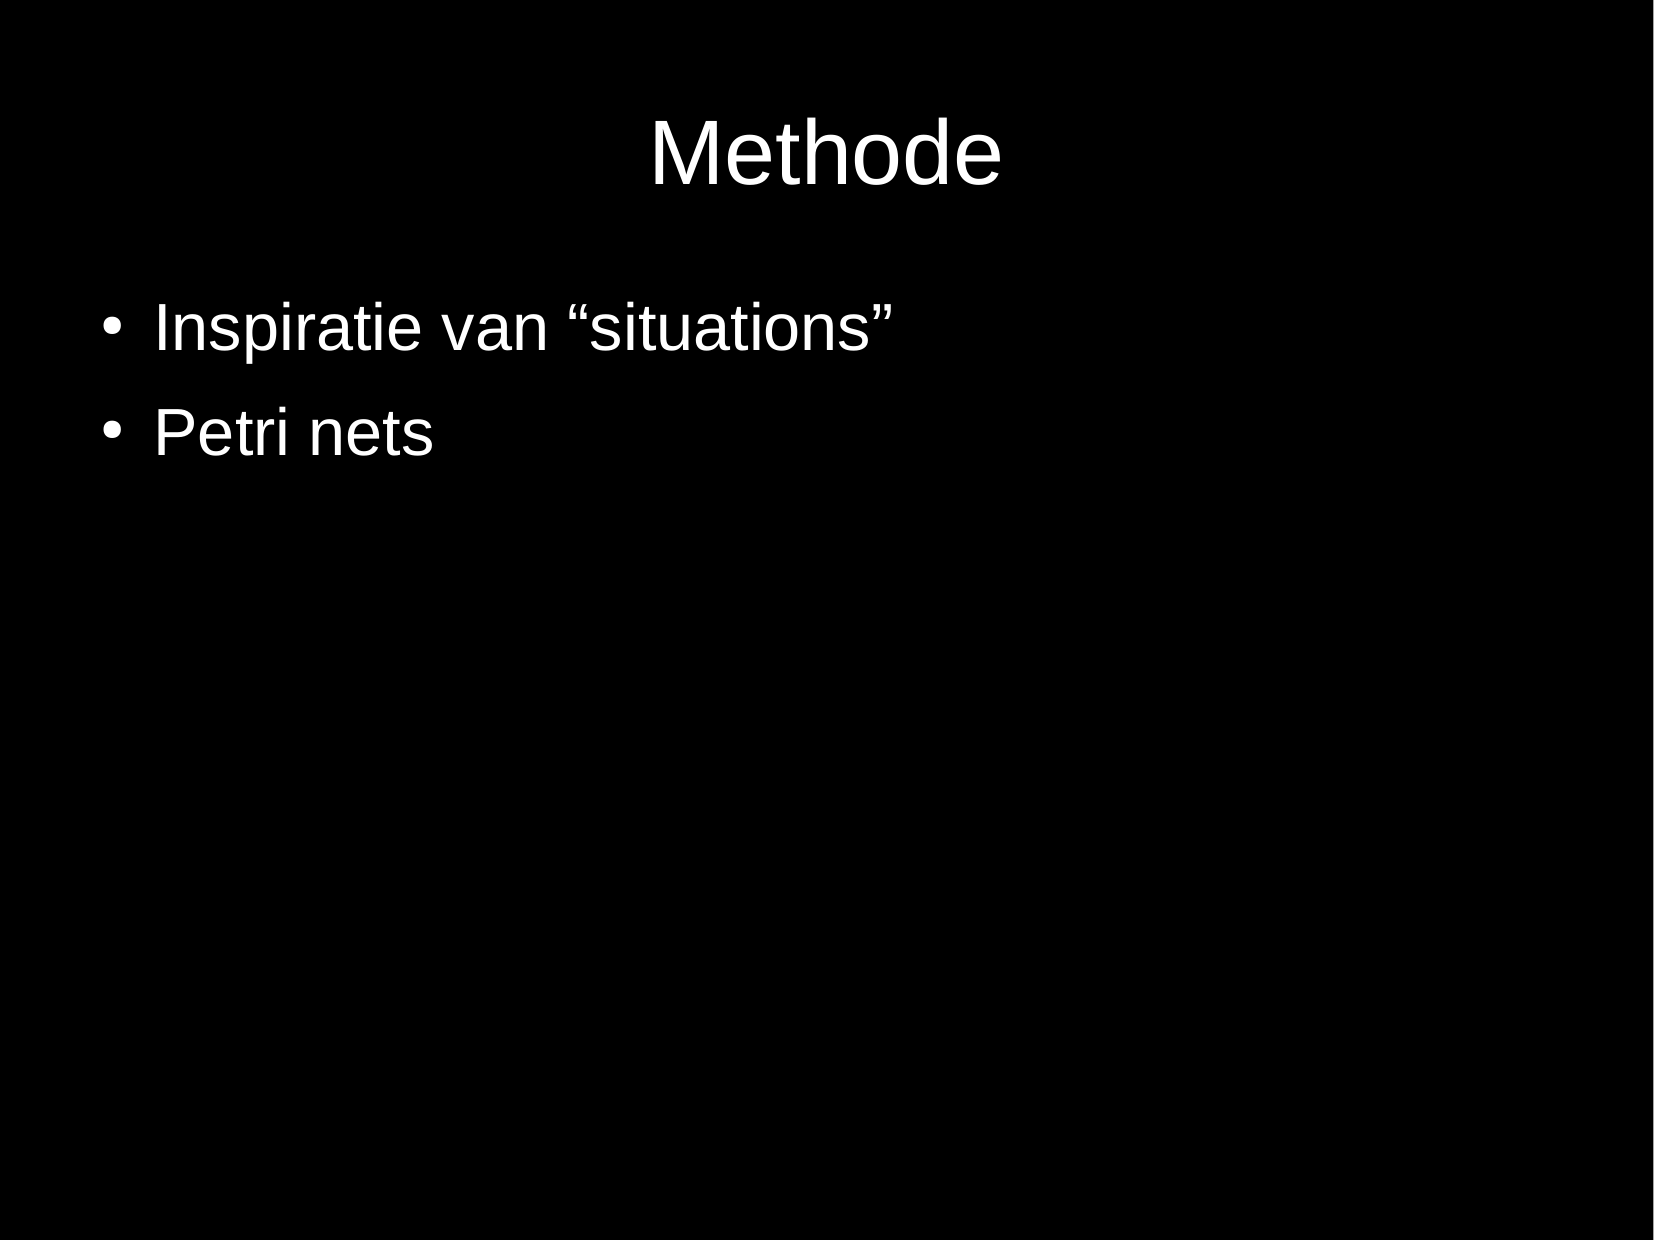

# Methode
Inspiratie van “situations”
Petri nets